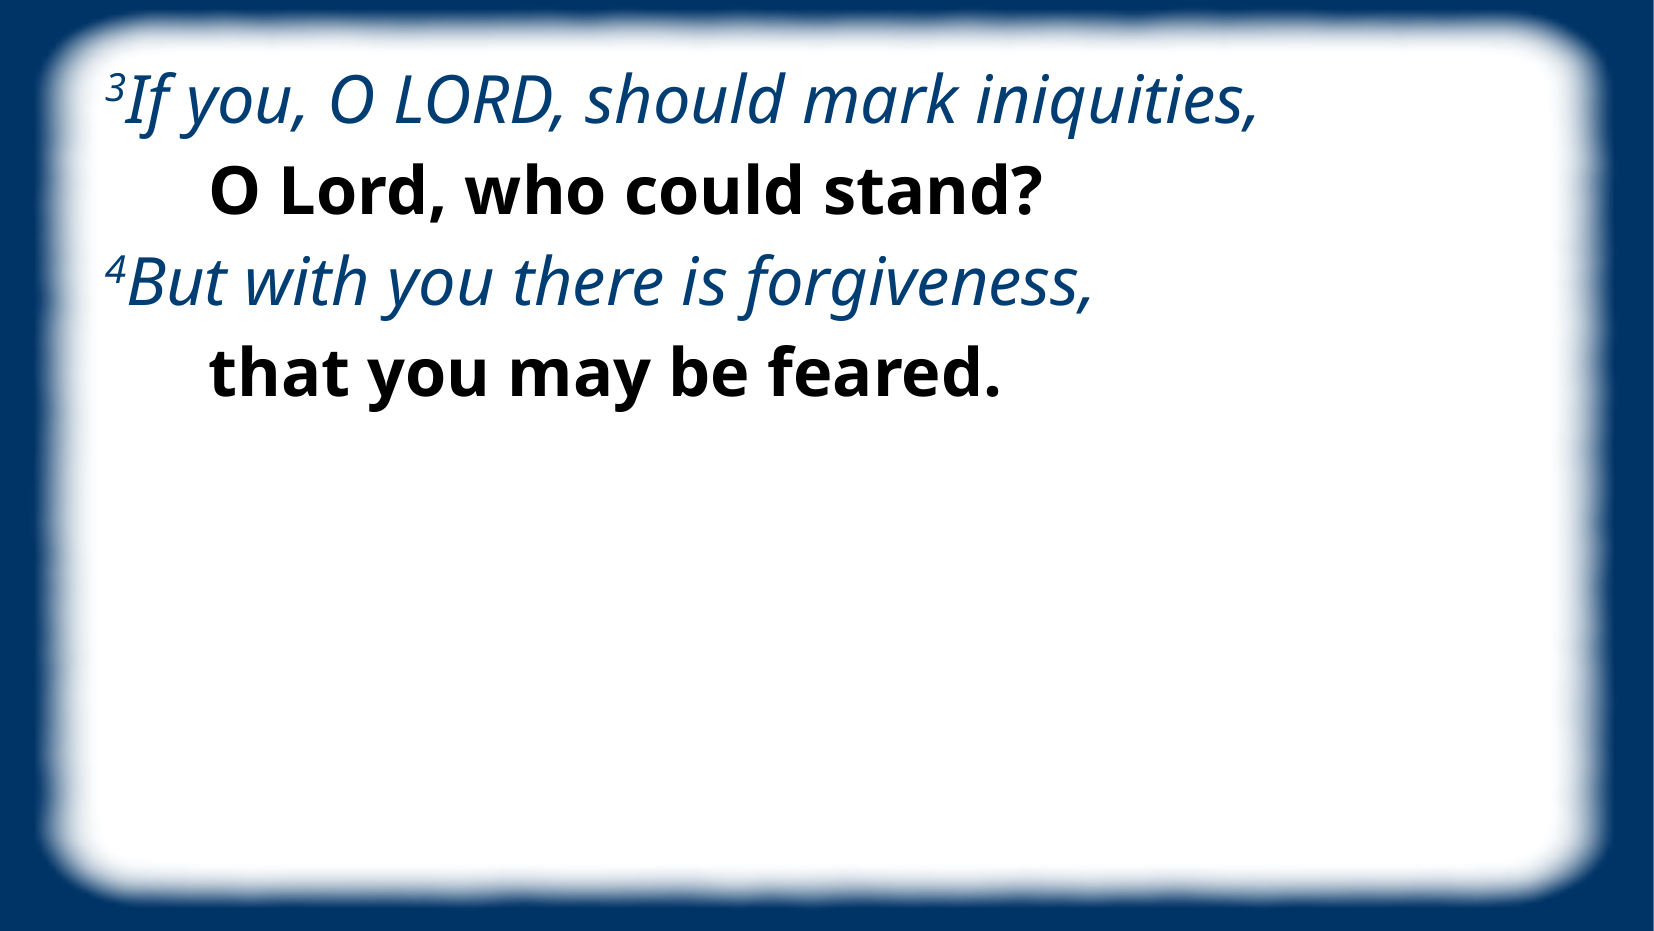

3If you, O LORD, should mark iniquities,
 O Lord, who could stand?
4But with you there is forgiveness,
 that you may be feared.